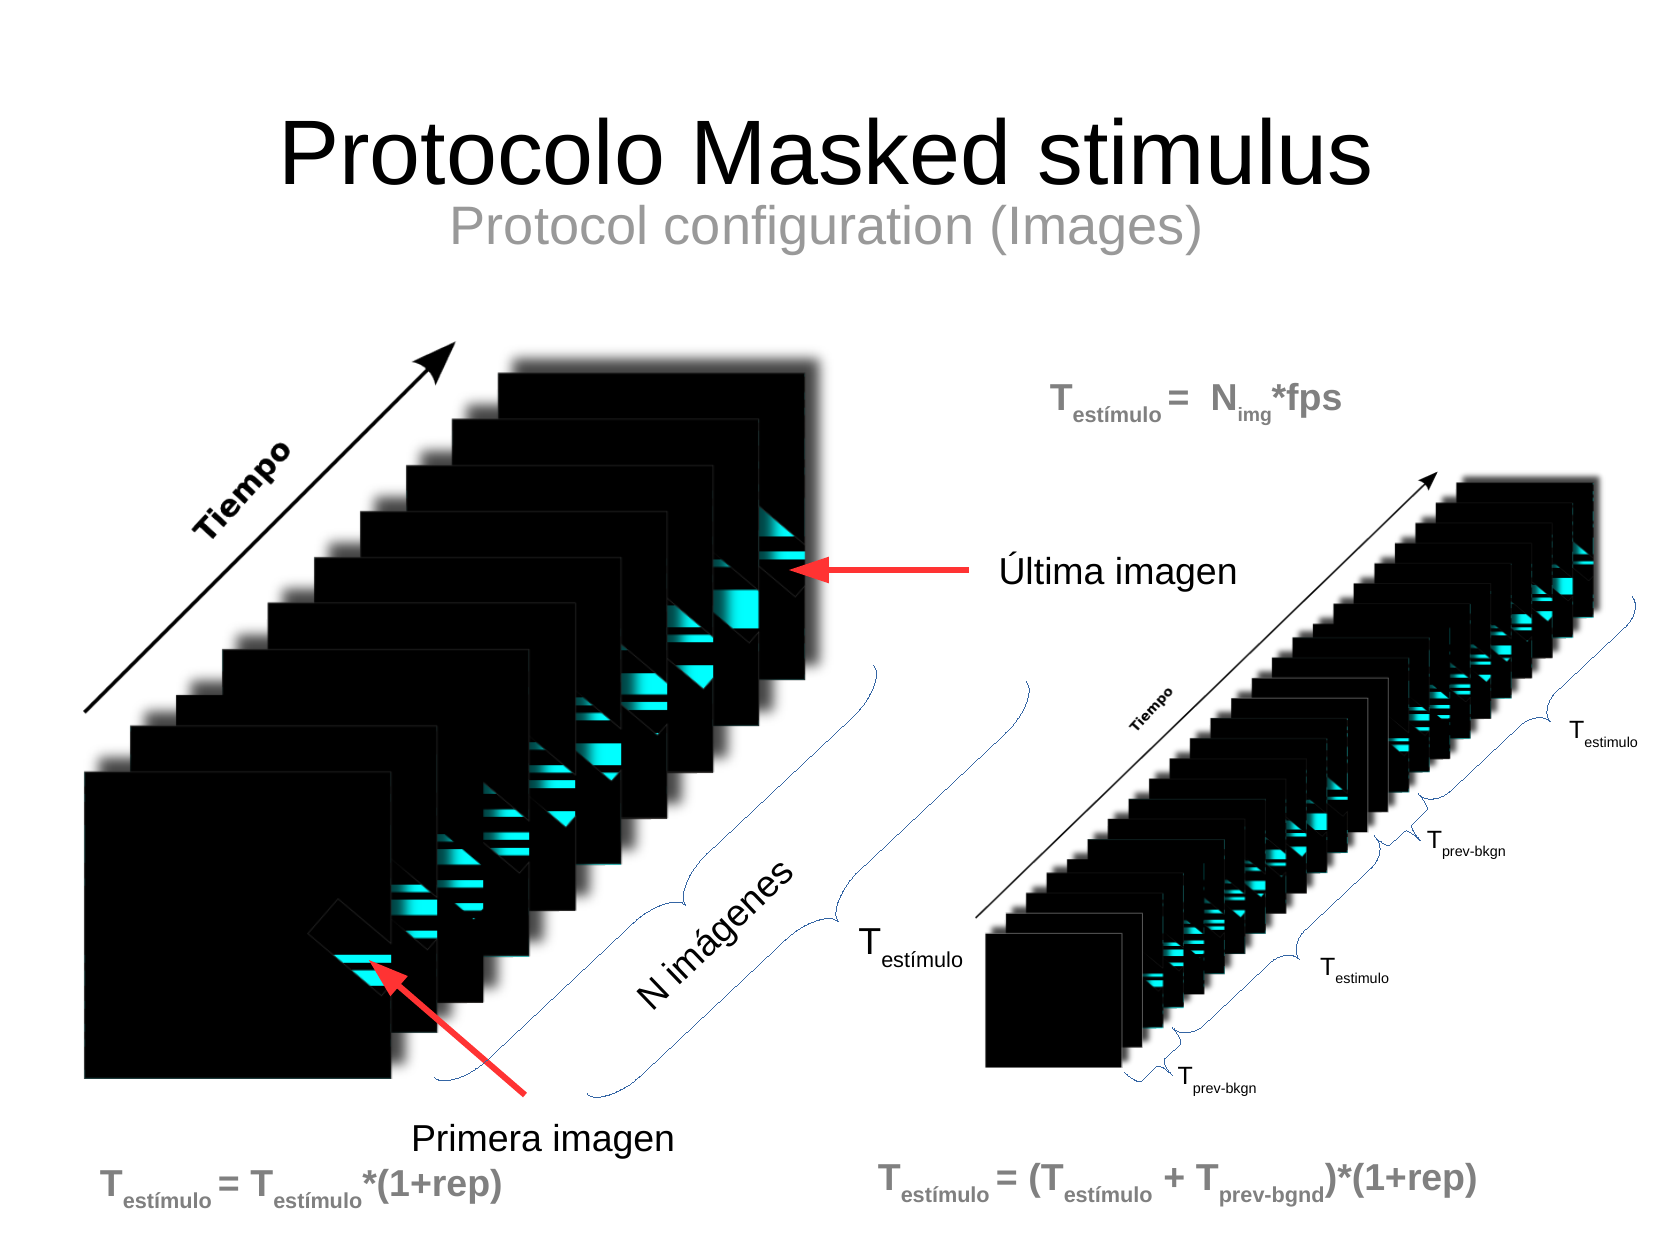

# Protocolo Masked stimulus
Protocol configuration (Images)
Testímulo = Nimg*fps
Última imagen
Testimulo
Tprev-bkgn
N imágenes
Testímulo
Testimulo
Tprev-bkgn
Primera imagen
Testímulo = (Testímulo + Tprev-bgnd)*(1+rep)
Testímulo = Testímulo*(1+rep)